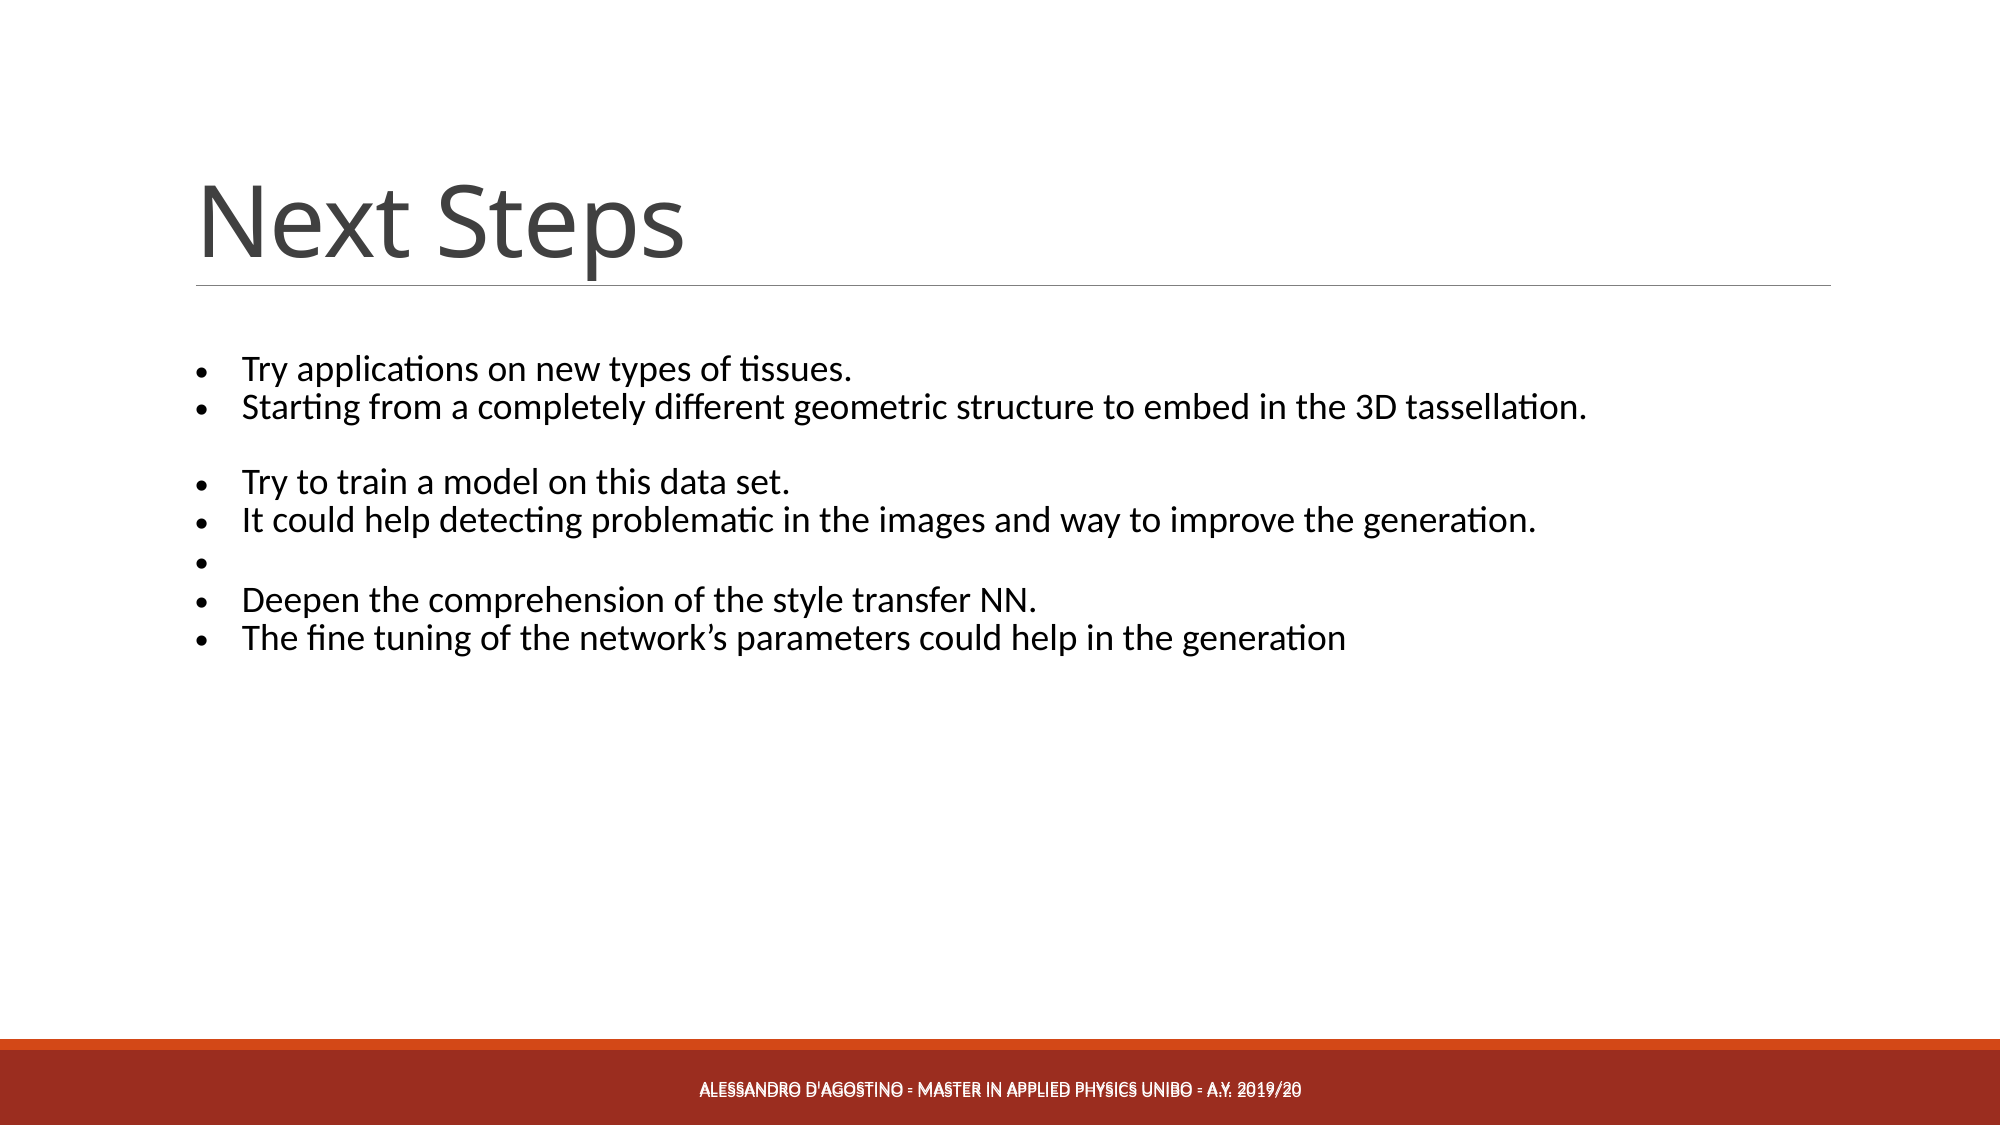

# Next Steps
Try applications on new types of tissues.
Starting from a completely different geometric structure to embed in the 3D tassellation.
Try to train a model on this data set.
It could help detecting problematic in the images and way to improve the generation.
Deepen the comprehension of the style transfer NN.
The fine tuning of the network’s parameters could help in the generation
Alessandro d'Agostino - Master in Applied Physics UniBo - a.y. 2019/20
Alessandro d'Agostino - Master in Applied Physics UniBo - a.y. 2019/20